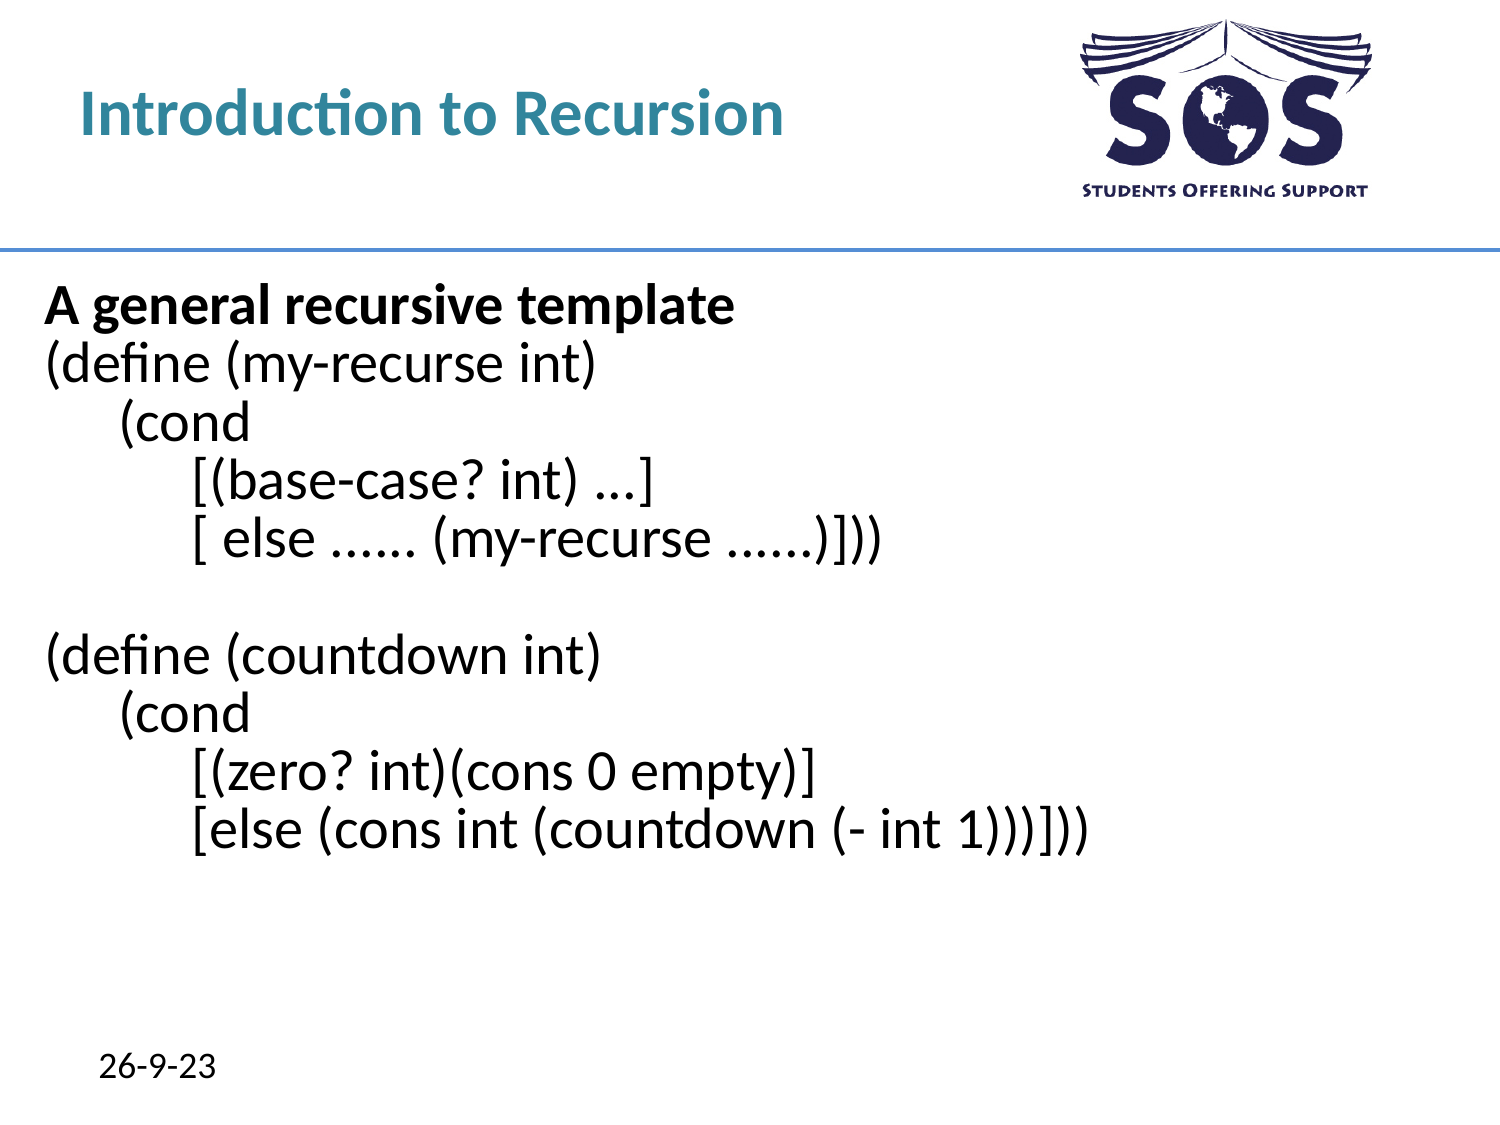

# Introduction to Recursion
A general recursive template
(define (my-recurse int)
	(cond
		[(base-case? int) ...]
		[ else ...... (my-recurse ......)]))
(define (countdown int)
	(cond
		[(zero? int)(cons 0 empty)]
		[else (cons int (countdown (- int 1)))]))